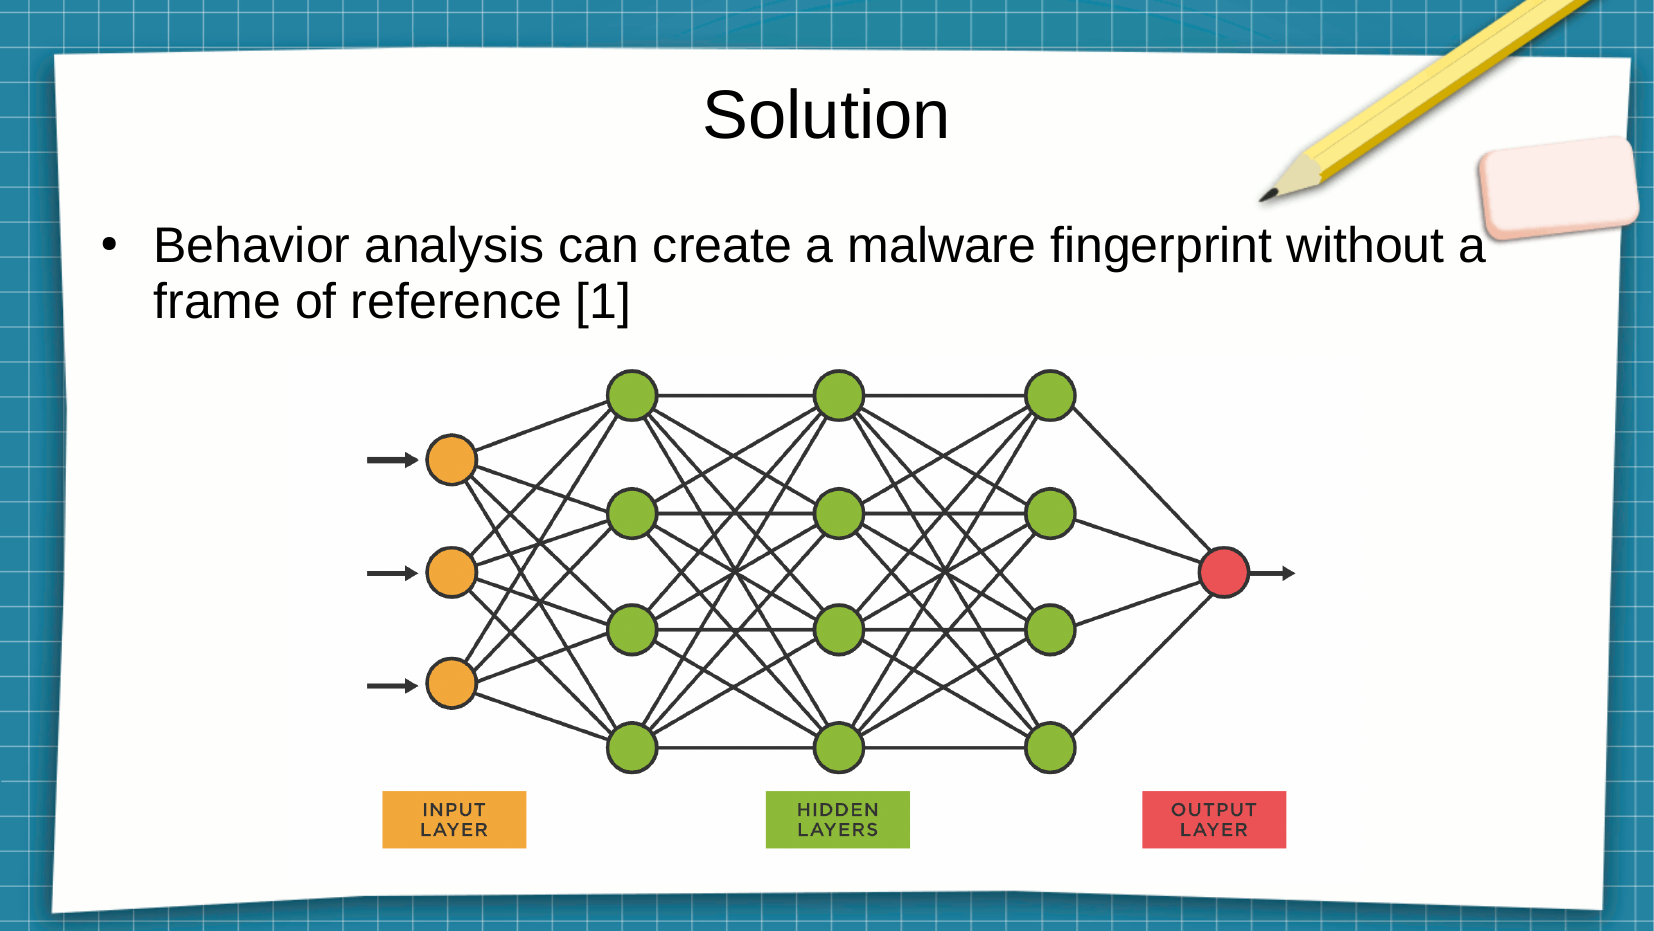

# Solution
Behavior analysis can create a malware fingerprint without a frame of reference [1]